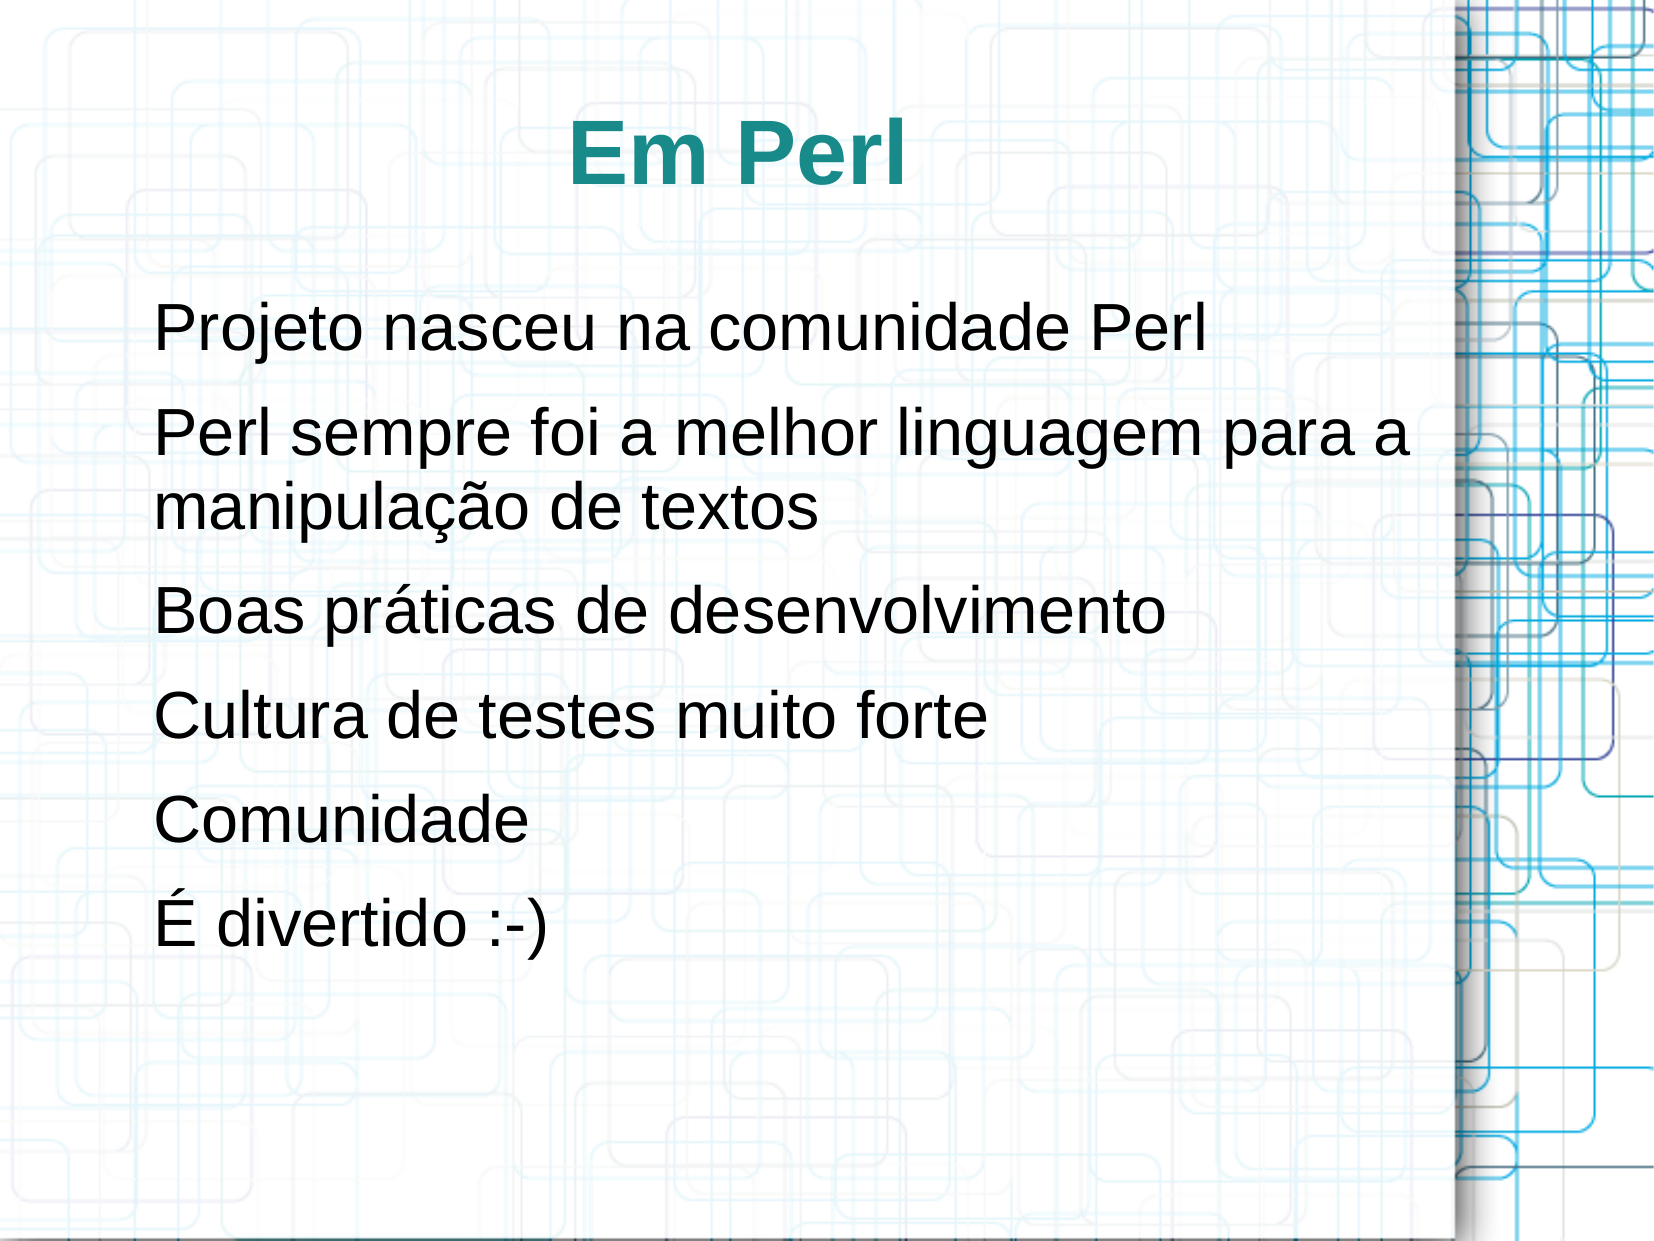

# Em Perl
Projeto nasceu na comunidade Perl
Perl sempre foi a melhor linguagem para a manipulação de textos
Boas práticas de desenvolvimento
Cultura de testes muito forte
Comunidade
É divertido :-)